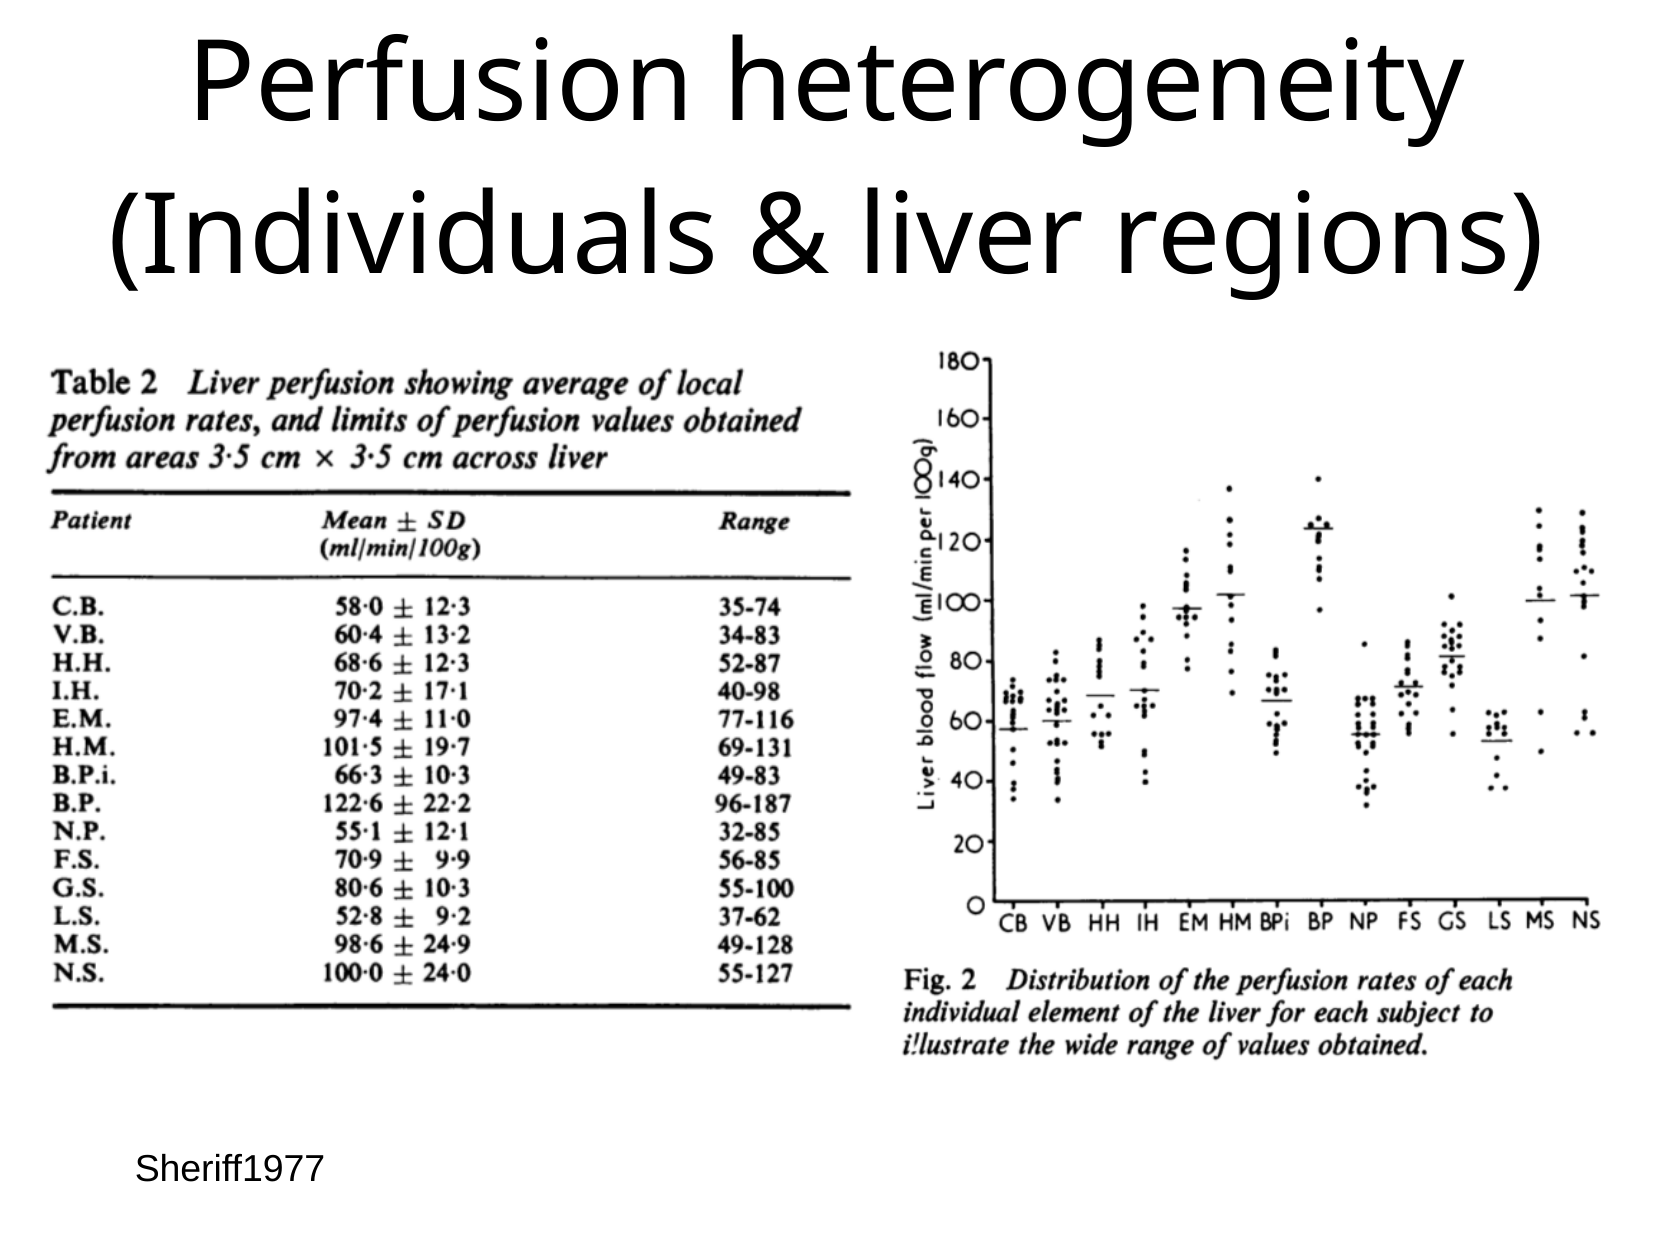

# Perfusion heterogeneity (Individuals & liver regions)
Sheriff1977